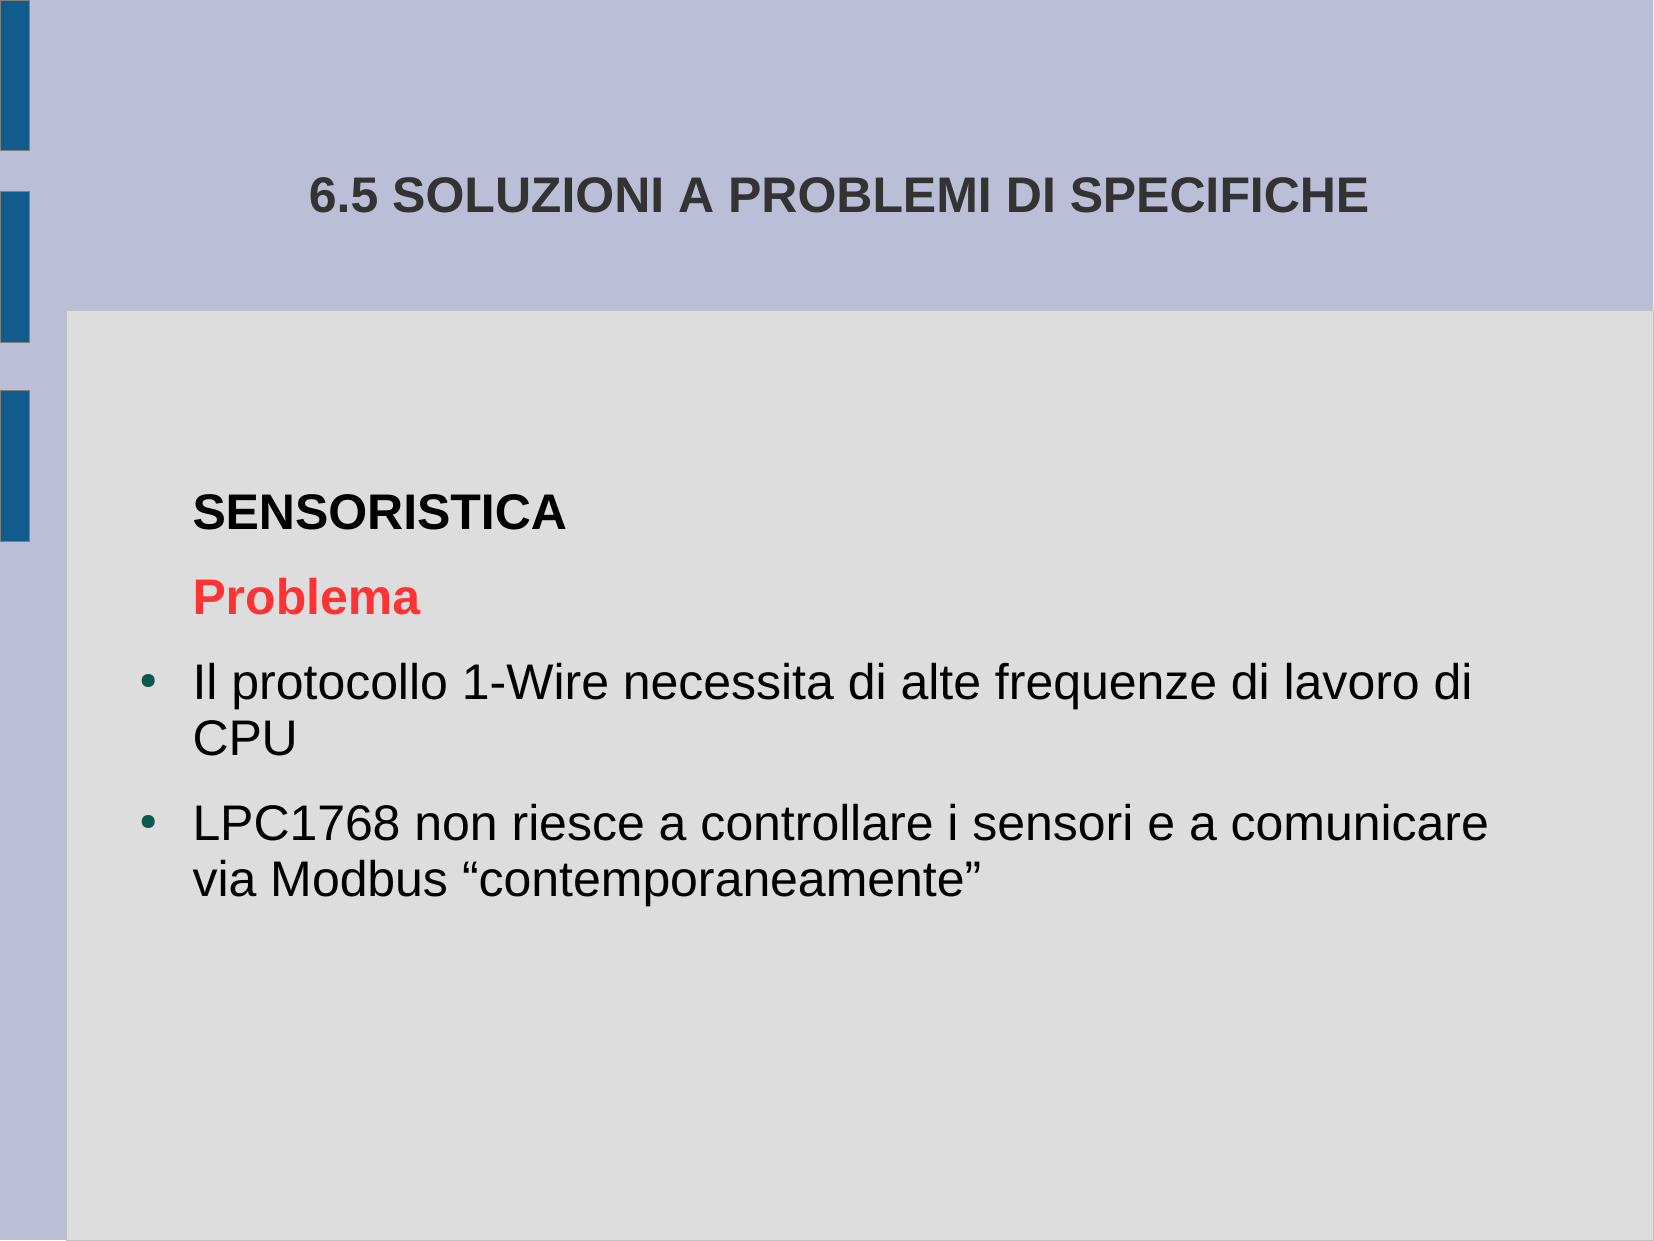

# 6.5 SOLUZIONI A PROBLEMI DI SPECIFICHE
SENSORISTICA
Problema
Il protocollo 1-Wire necessita di alte frequenze di lavoro di CPU
LPC1768 non riesce a controllare i sensori e a comunicare via Modbus “contemporaneamente”